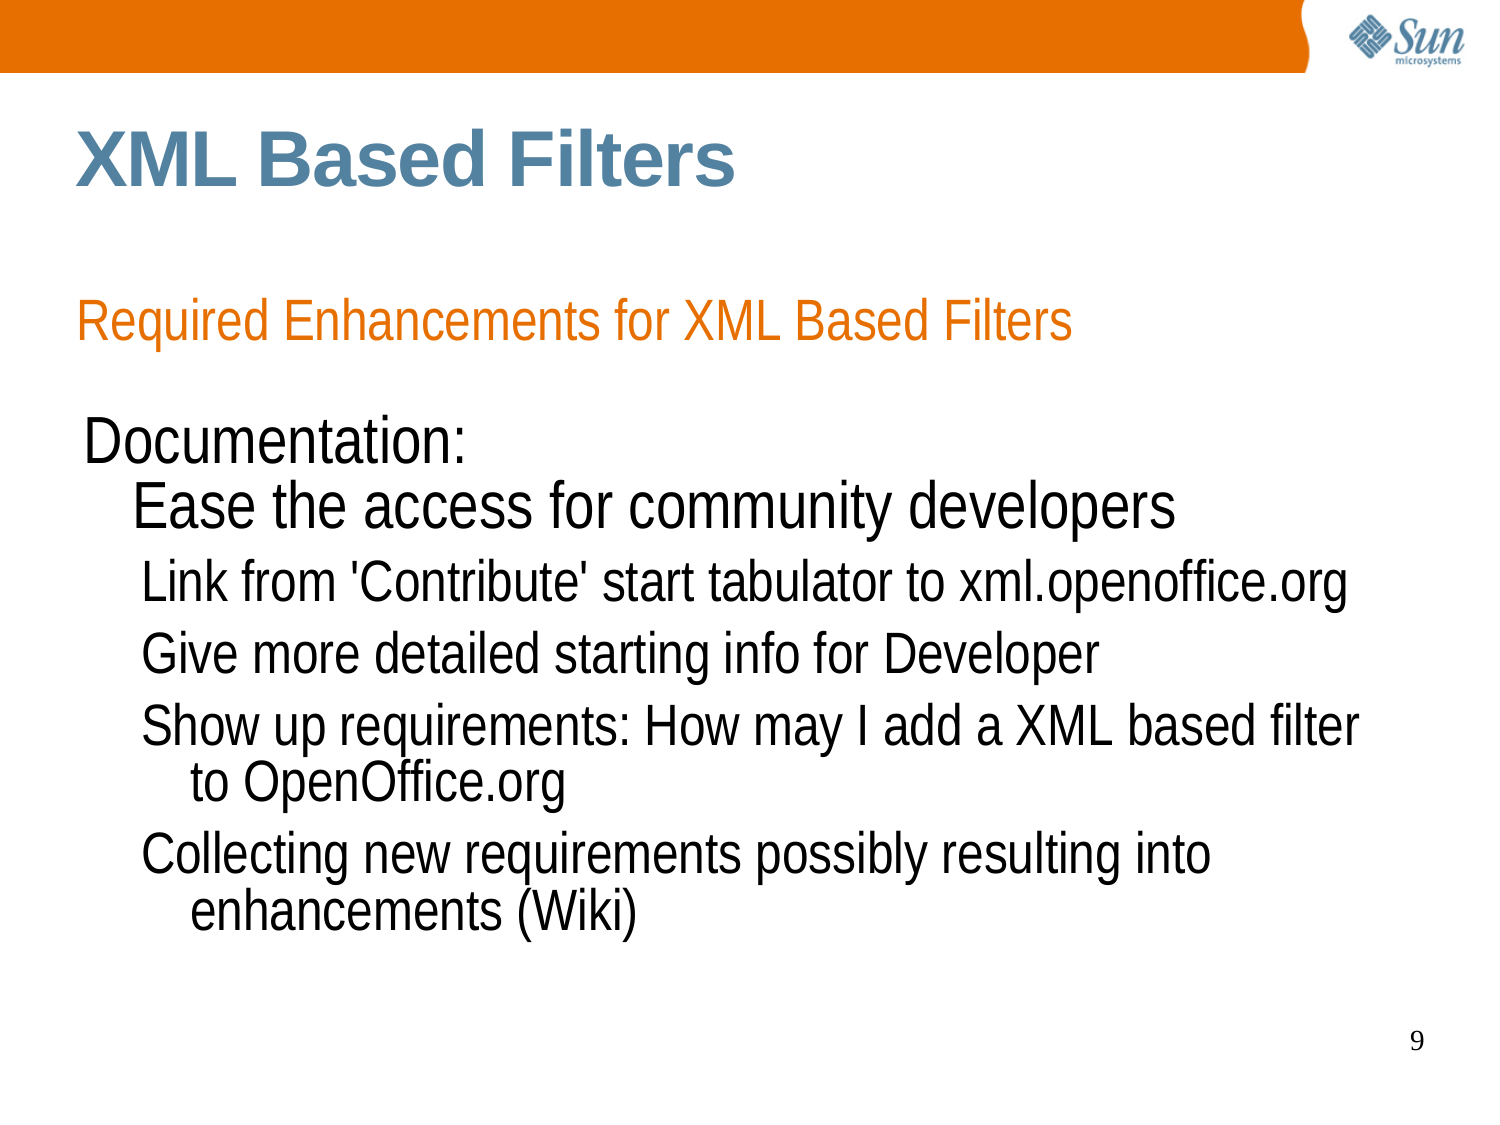

XML Based Filters
Required Enhancements for XML Based Filters
# Documentation: Ease the access for community developers
Link from 'Contribute' start tabulator to xml.openoffice.org
Give more detailed starting info for Developer
Show up requirements: How may I add a XML based filter to OpenOffice.org
Collecting new requirements possibly resulting into enhancements (Wiki)
9